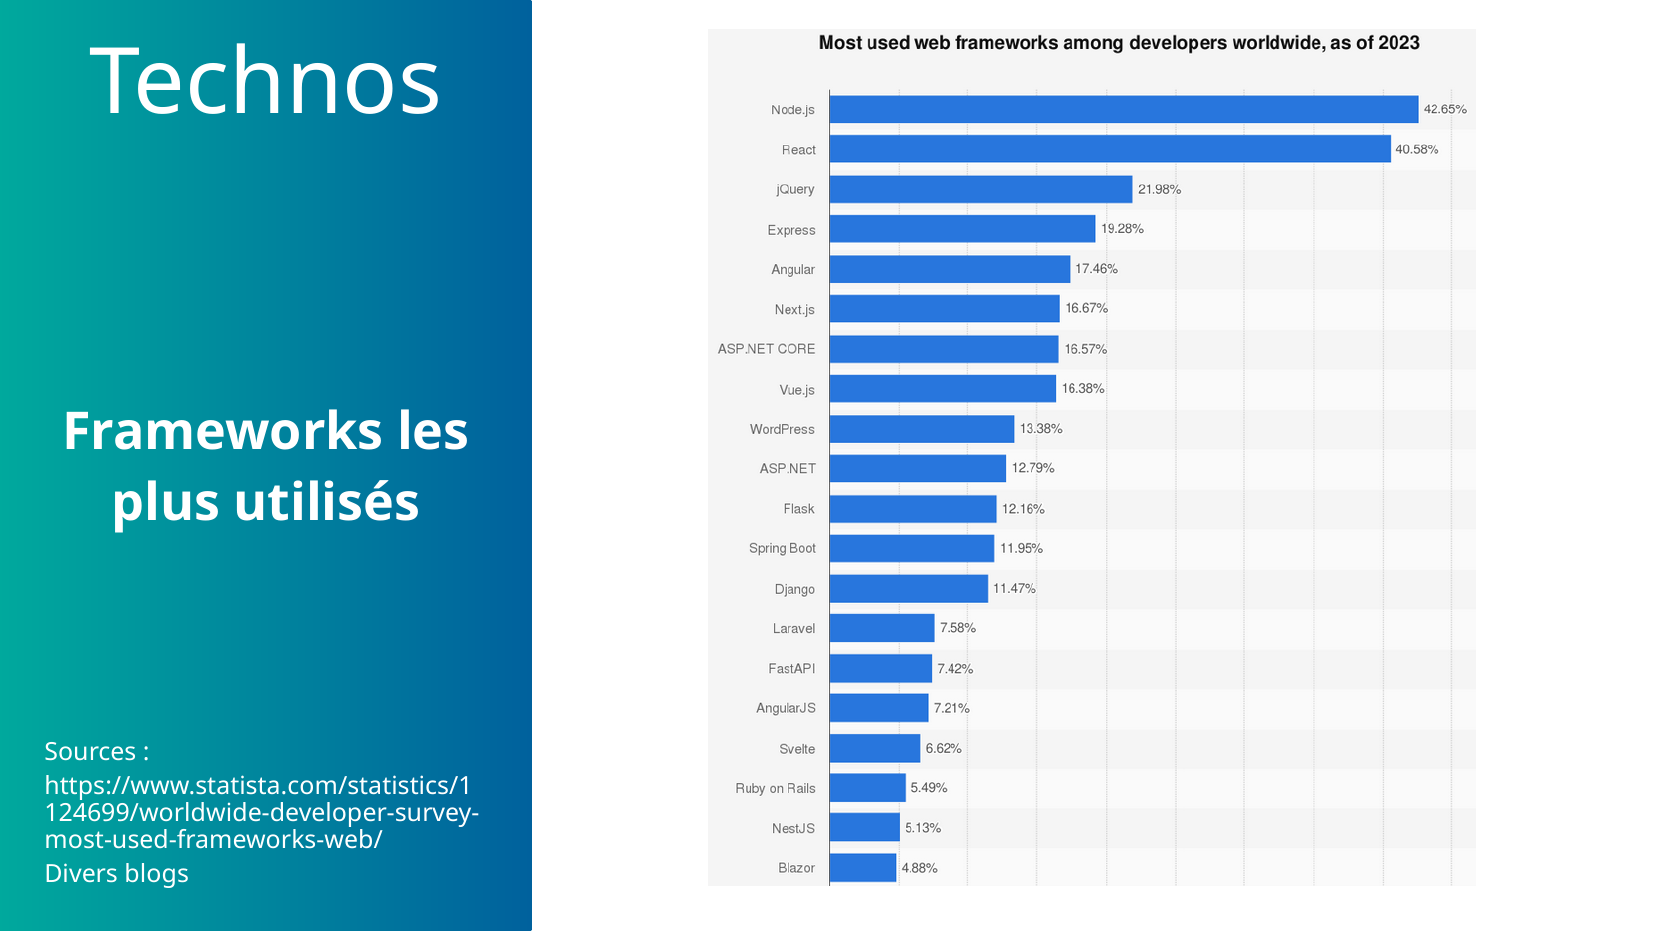

# Technos
Frameworks les
plus utilisés
Sources : https://www.statista.com/statistics/1124699/worldwide-developer-survey-most-used-frameworks-web/
Divers blogs